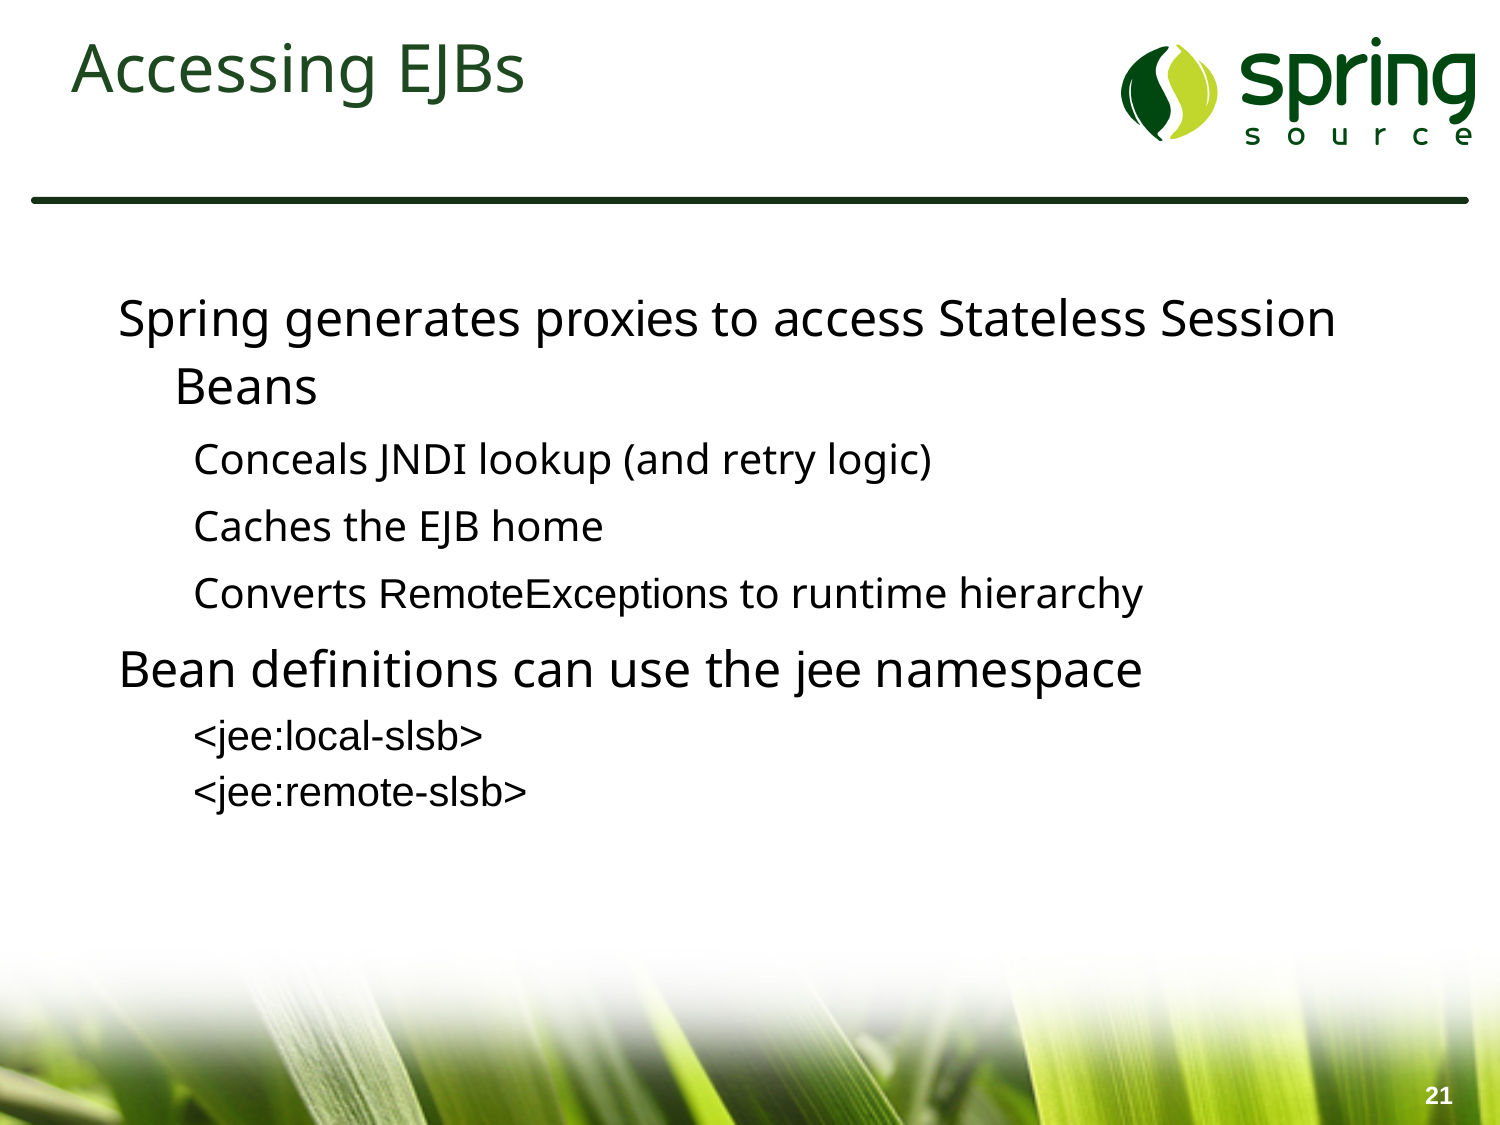

# Accessing EJBs
Spring generates proxies to access Stateless Session Beans
Conceals JNDI lookup (and retry logic)
Caches the EJB home
Converts RemoteExceptions to runtime hierarchy
Bean definitions can use the jee namespace
<jee:local-slsb>
<jee:remote-slsb>